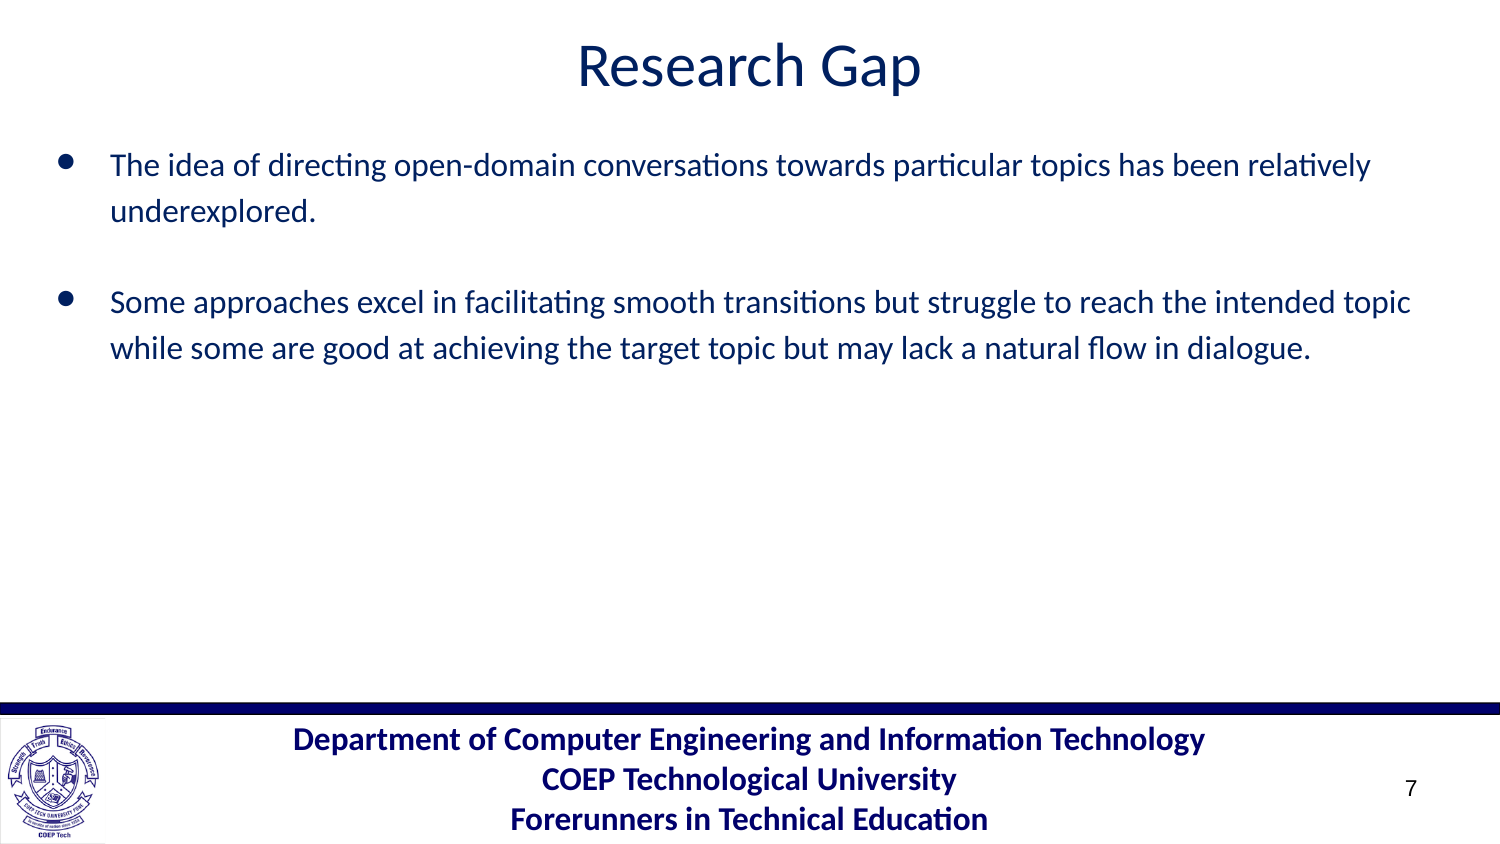

Research Gap
The idea of directing open-domain conversations towards particular topics has been relatively underexplored.
Some approaches excel in facilitating smooth transitions but struggle to reach the intended topic while some are good at achieving the target topic but may lack a natural flow in dialogue.
Department of Computer Engineering and Information Technology
COEP Technological University
Forerunners in Technical Education
7